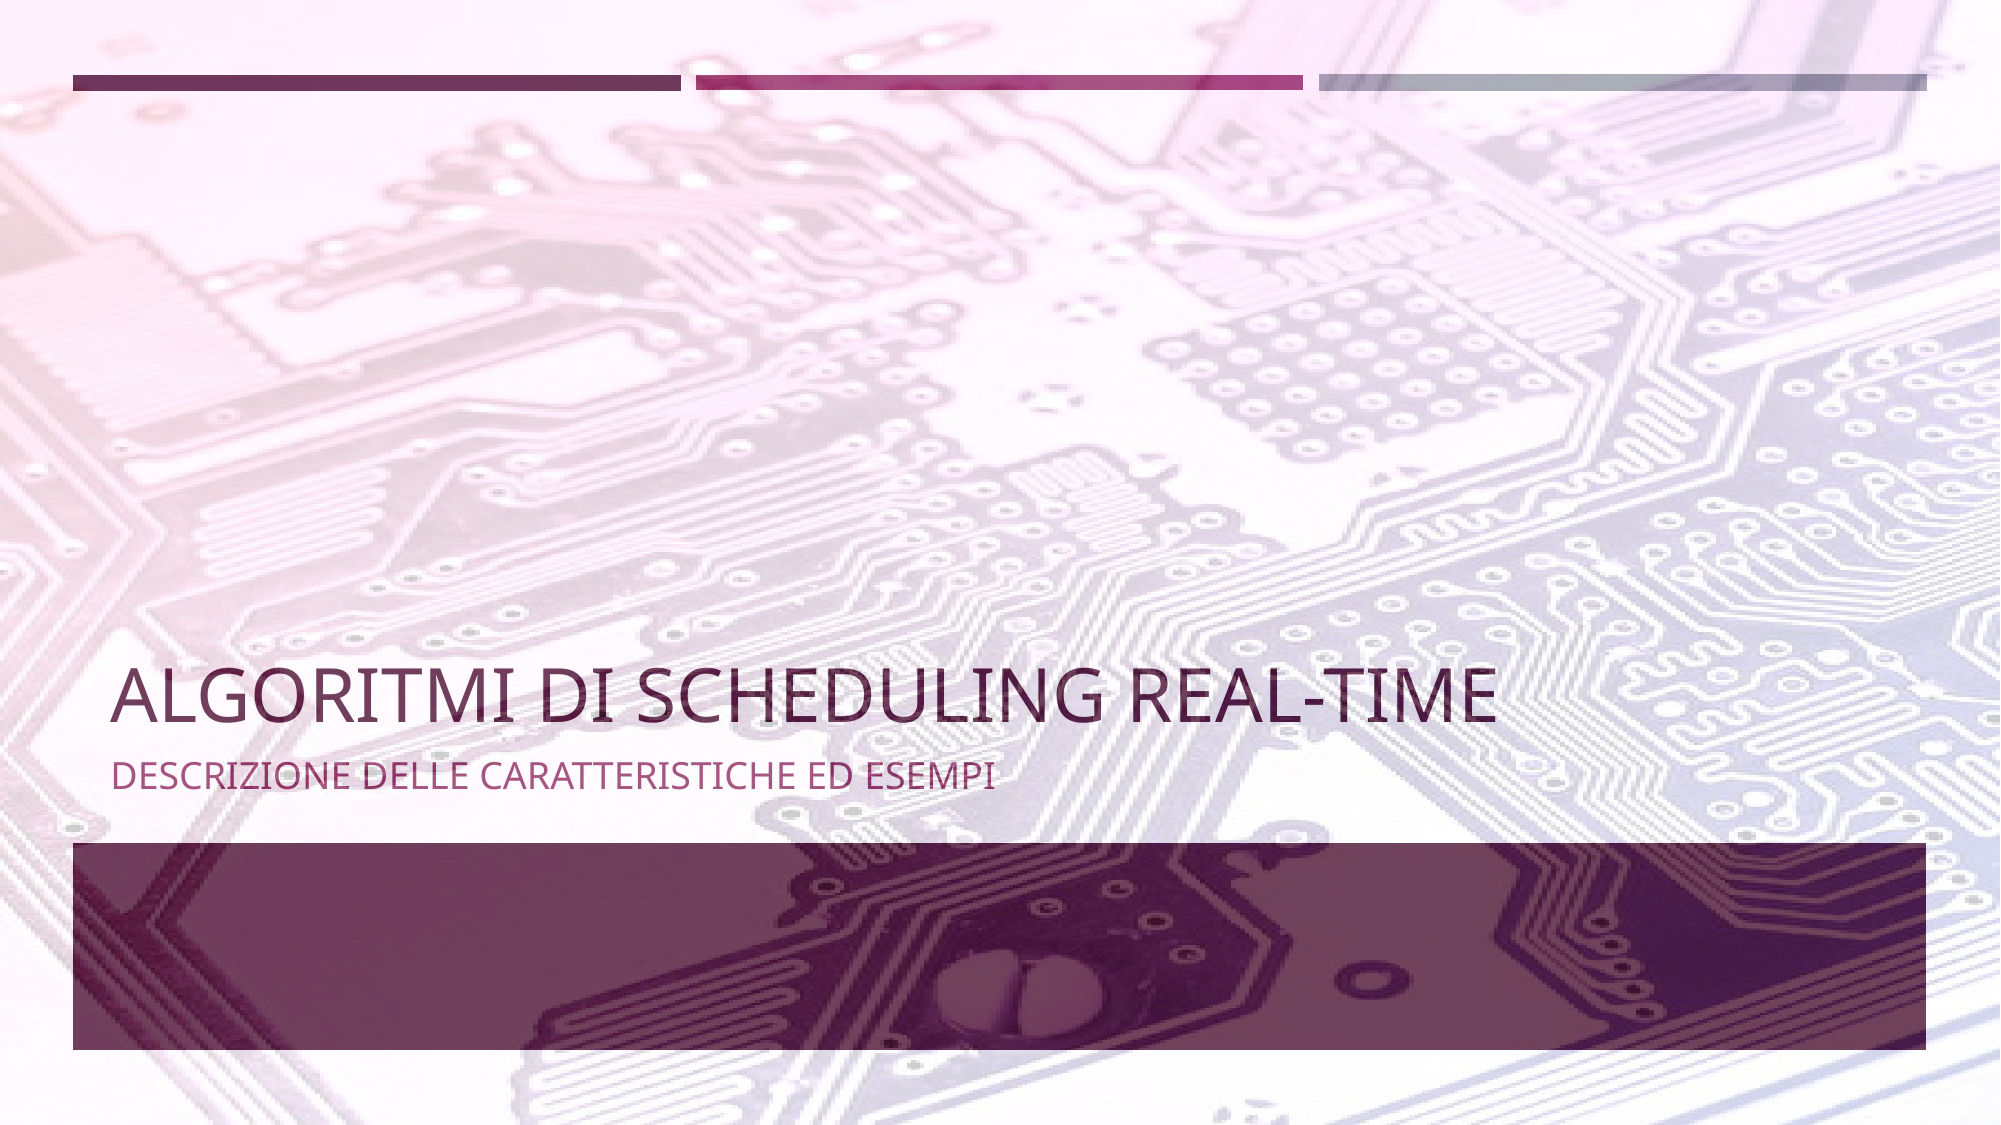

# Algoritmi di scheduling real-time
Descrizione delle caratteristiche ed esempi